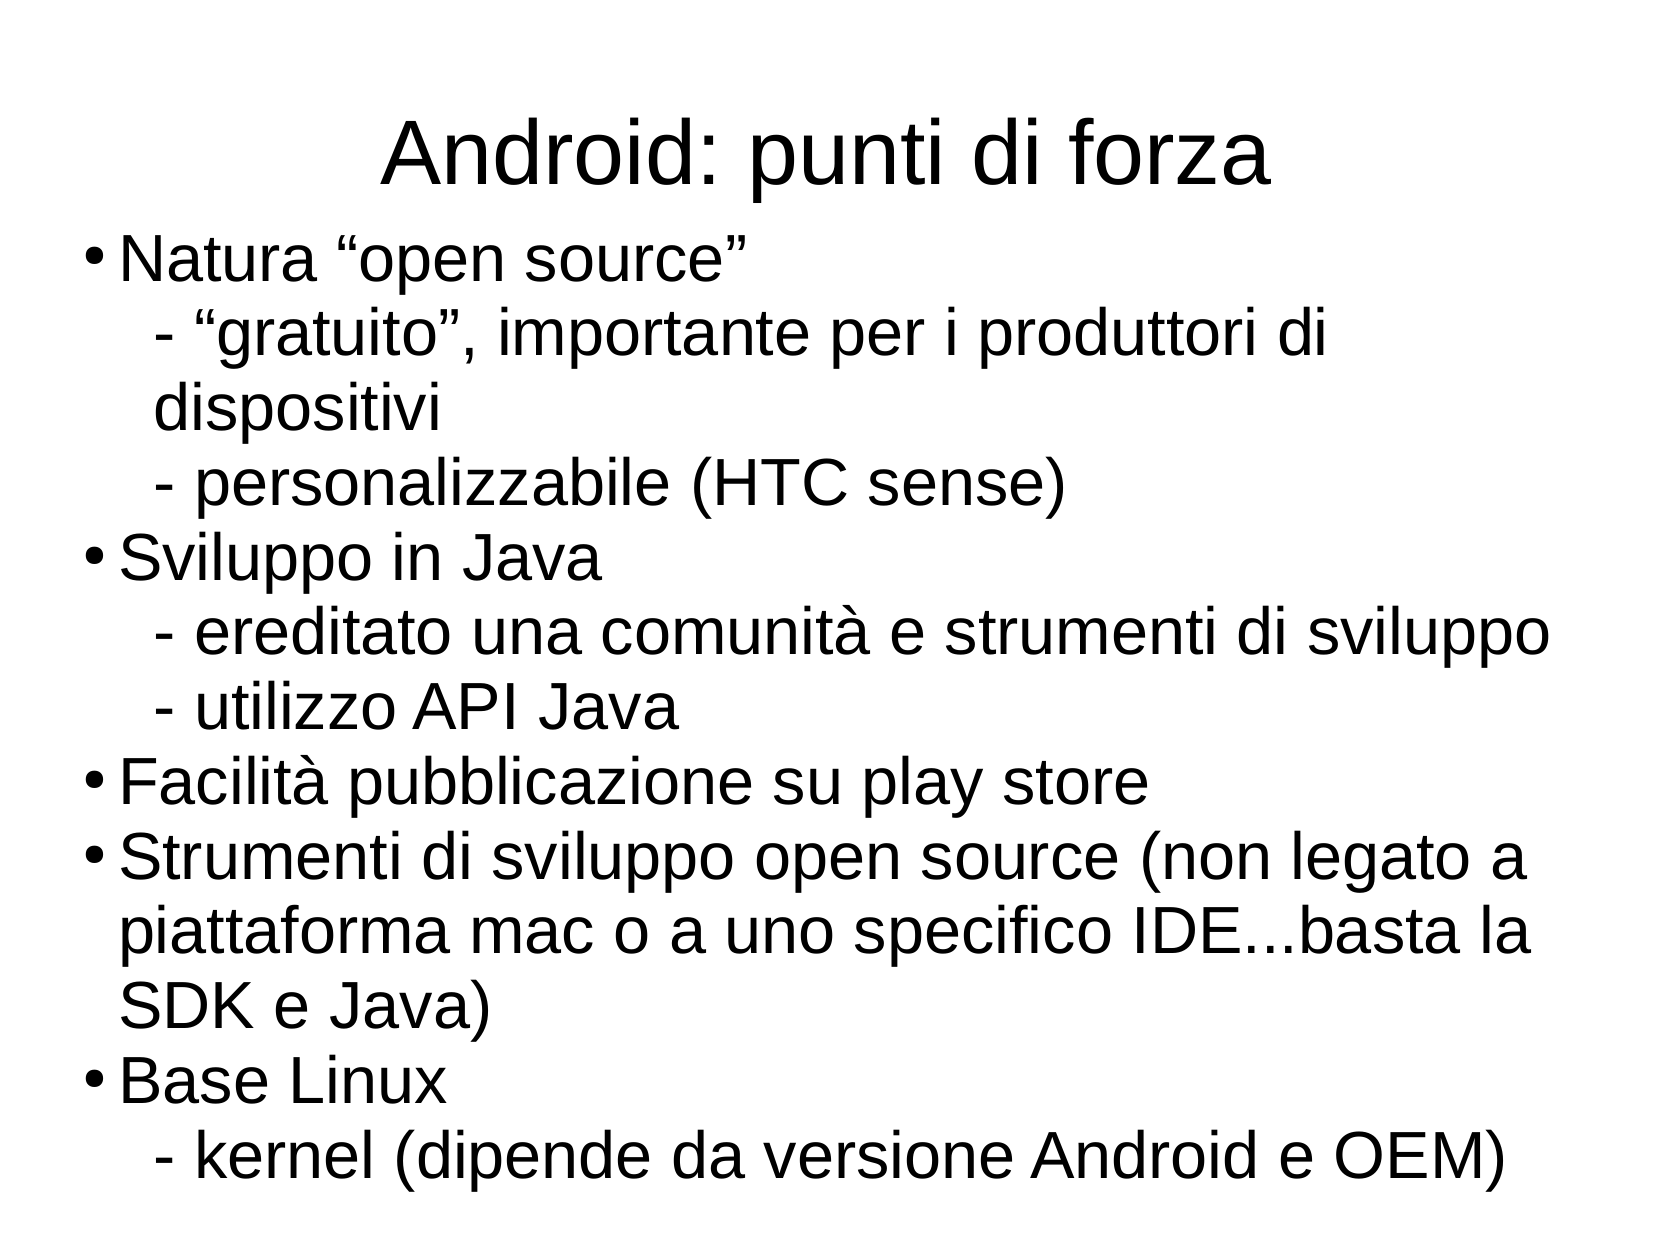

# Android: punti di forza
Natura “open source”
- “gratuito”, importante per i produttori di dispositivi
- personalizzabile (HTC sense)
Sviluppo in Java
- ereditato una comunità e strumenti di sviluppo
- utilizzo API Java
Facilità pubblicazione su play store
Strumenti di sviluppo open source (non legato a piattaforma mac o a uno specifico IDE...basta la SDK e Java)
Base Linux
- kernel (dipende da versione Android e OEM)